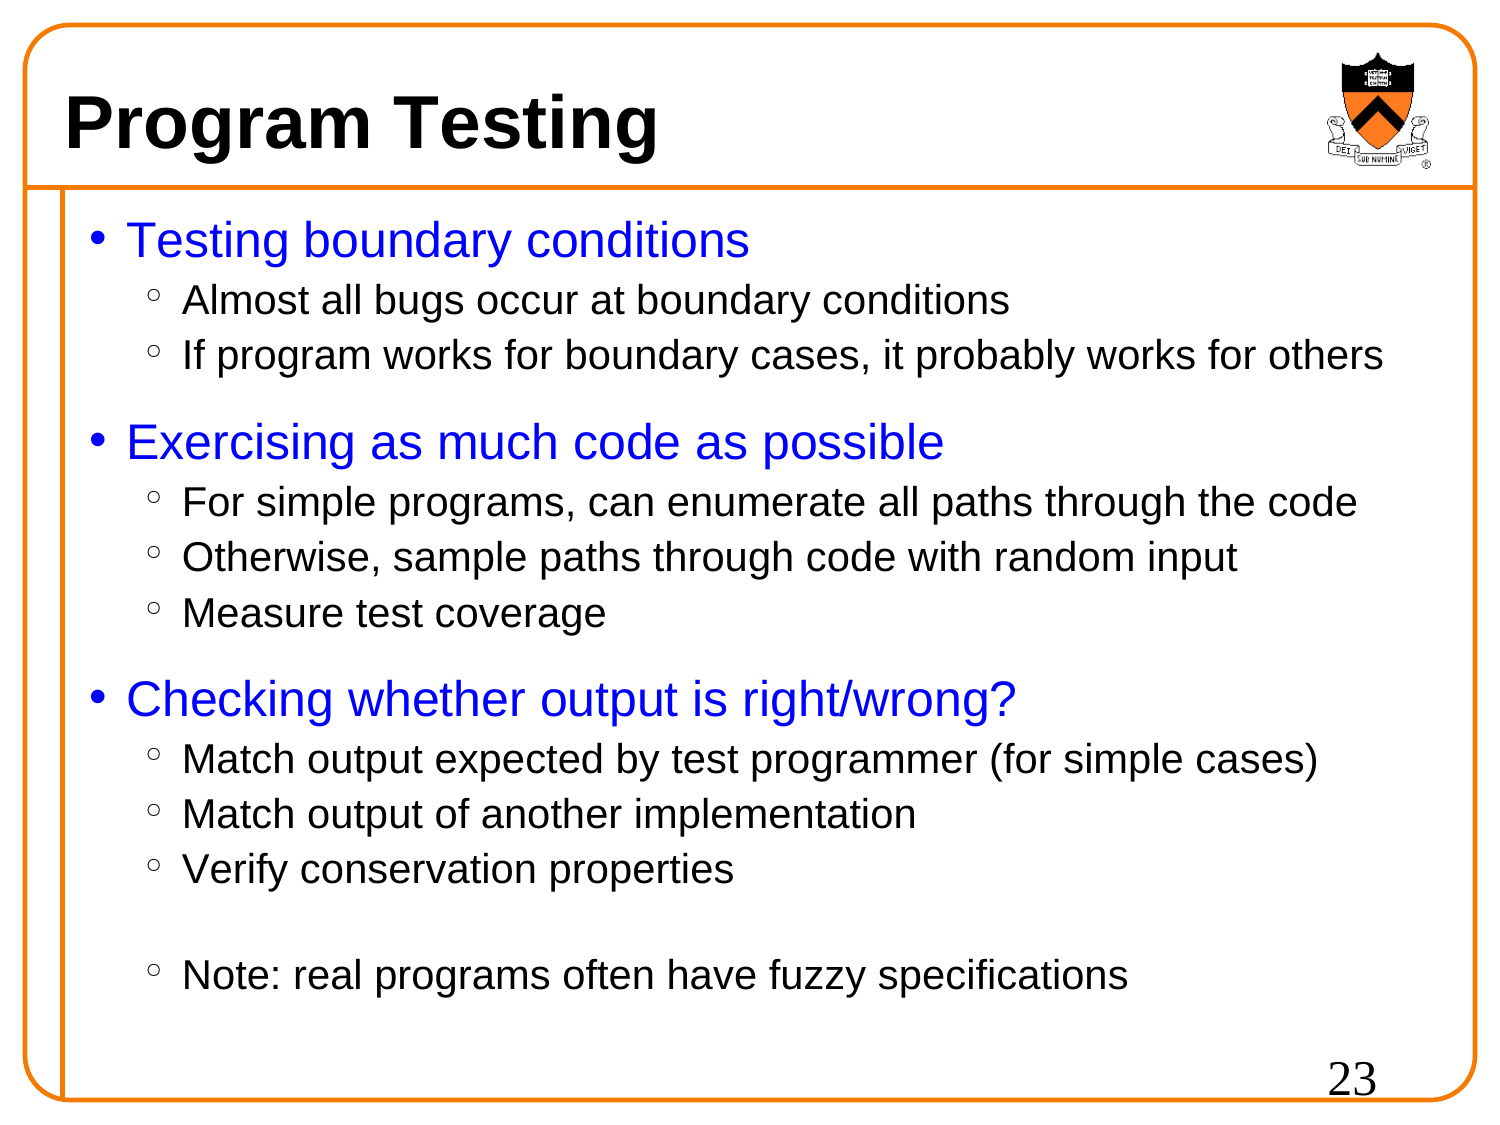

# Program Testing
Testing boundary conditions
Almost all bugs occur at boundary conditions
If program works for boundary cases, it probably works for others
Exercising as much code as possible
For simple programs, can enumerate all paths through the code
Otherwise, sample paths through code with random input
Measure test coverage
Checking whether output is right/wrong?
Match output expected by test programmer (for simple cases)
Match output of another implementation
Verify conservation properties
Note: real programs often have fuzzy specifications
23